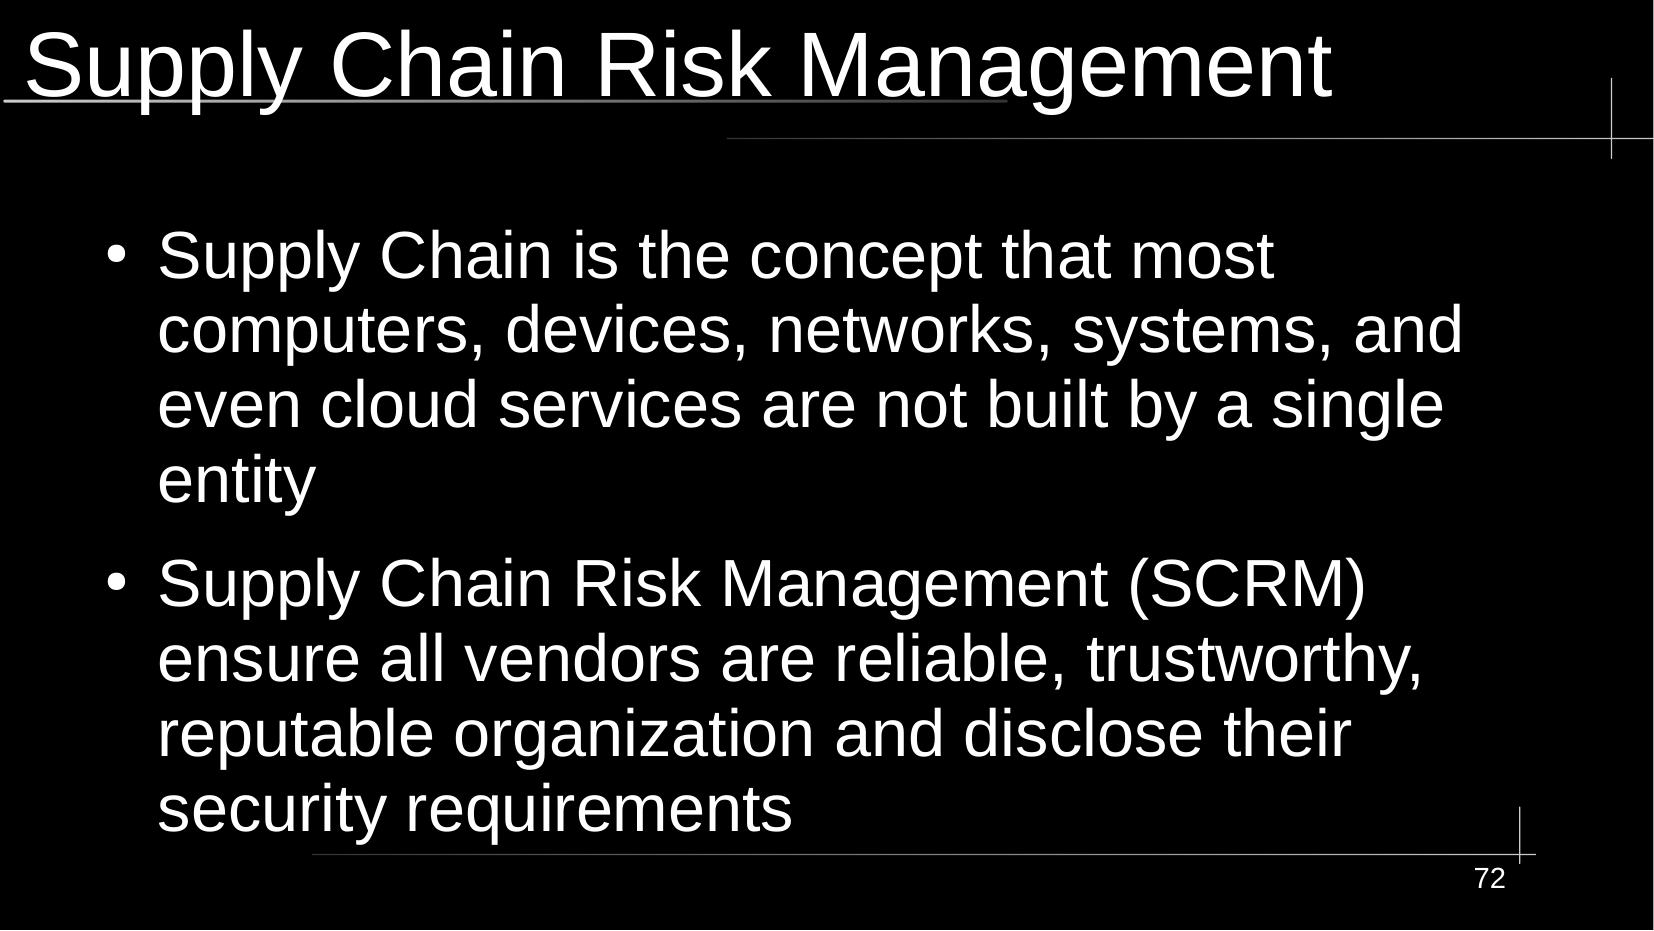

# Supply Chain Risk Management
Supply Chain is the concept that most computers, devices, networks, systems, and even cloud services are not built by a single entity
Supply Chain Risk Management (SCRM) ensure all vendors are reliable, trustworthy, reputable organization and disclose their security requirements
72